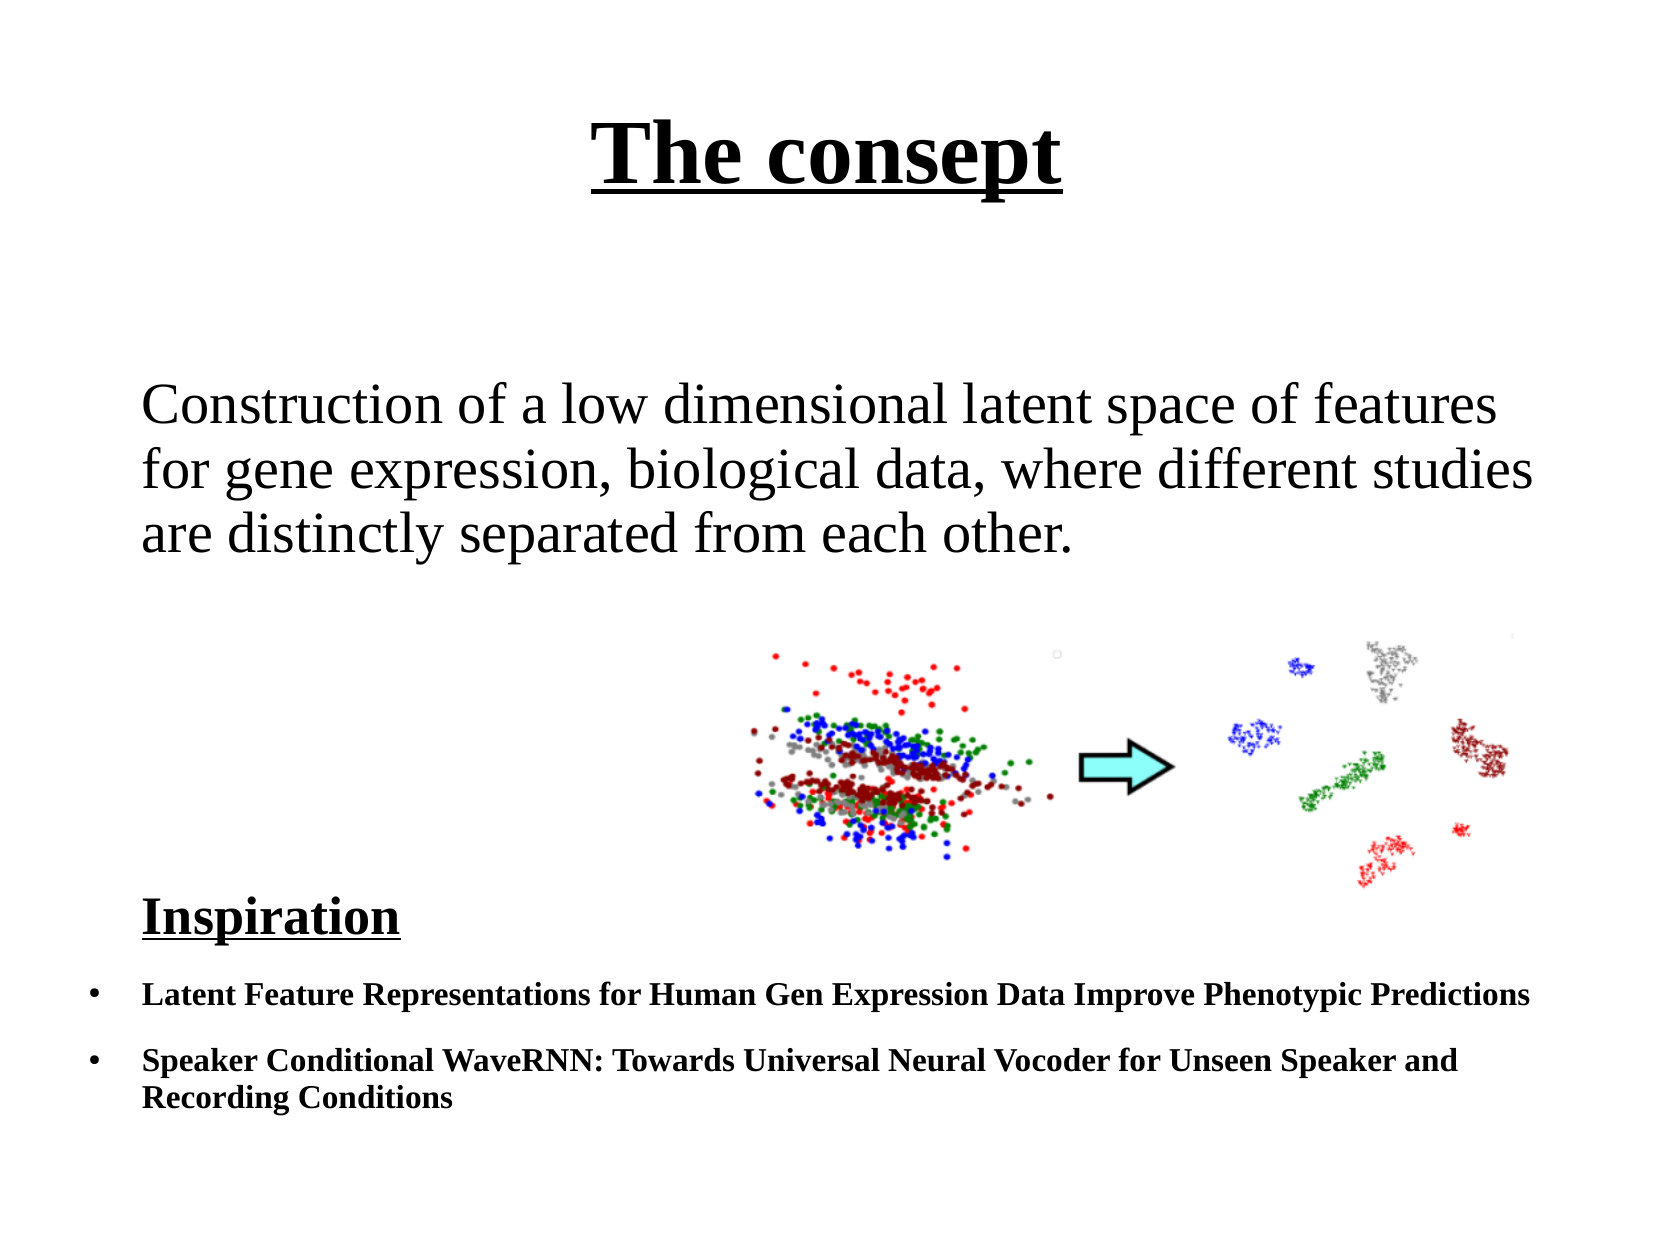

# The consept
Construction of a low dimensional latent space of features for gene expression, biological data, where different studies are distinctly separated from each other.
Inspiration
Latent Feature Representations for Human Gen Expression Data Improve Phenotypic Predictions
Speaker Conditional WaveRNN: Towards Universal Neural Vocoder for Unseen Speaker and Recording Conditions